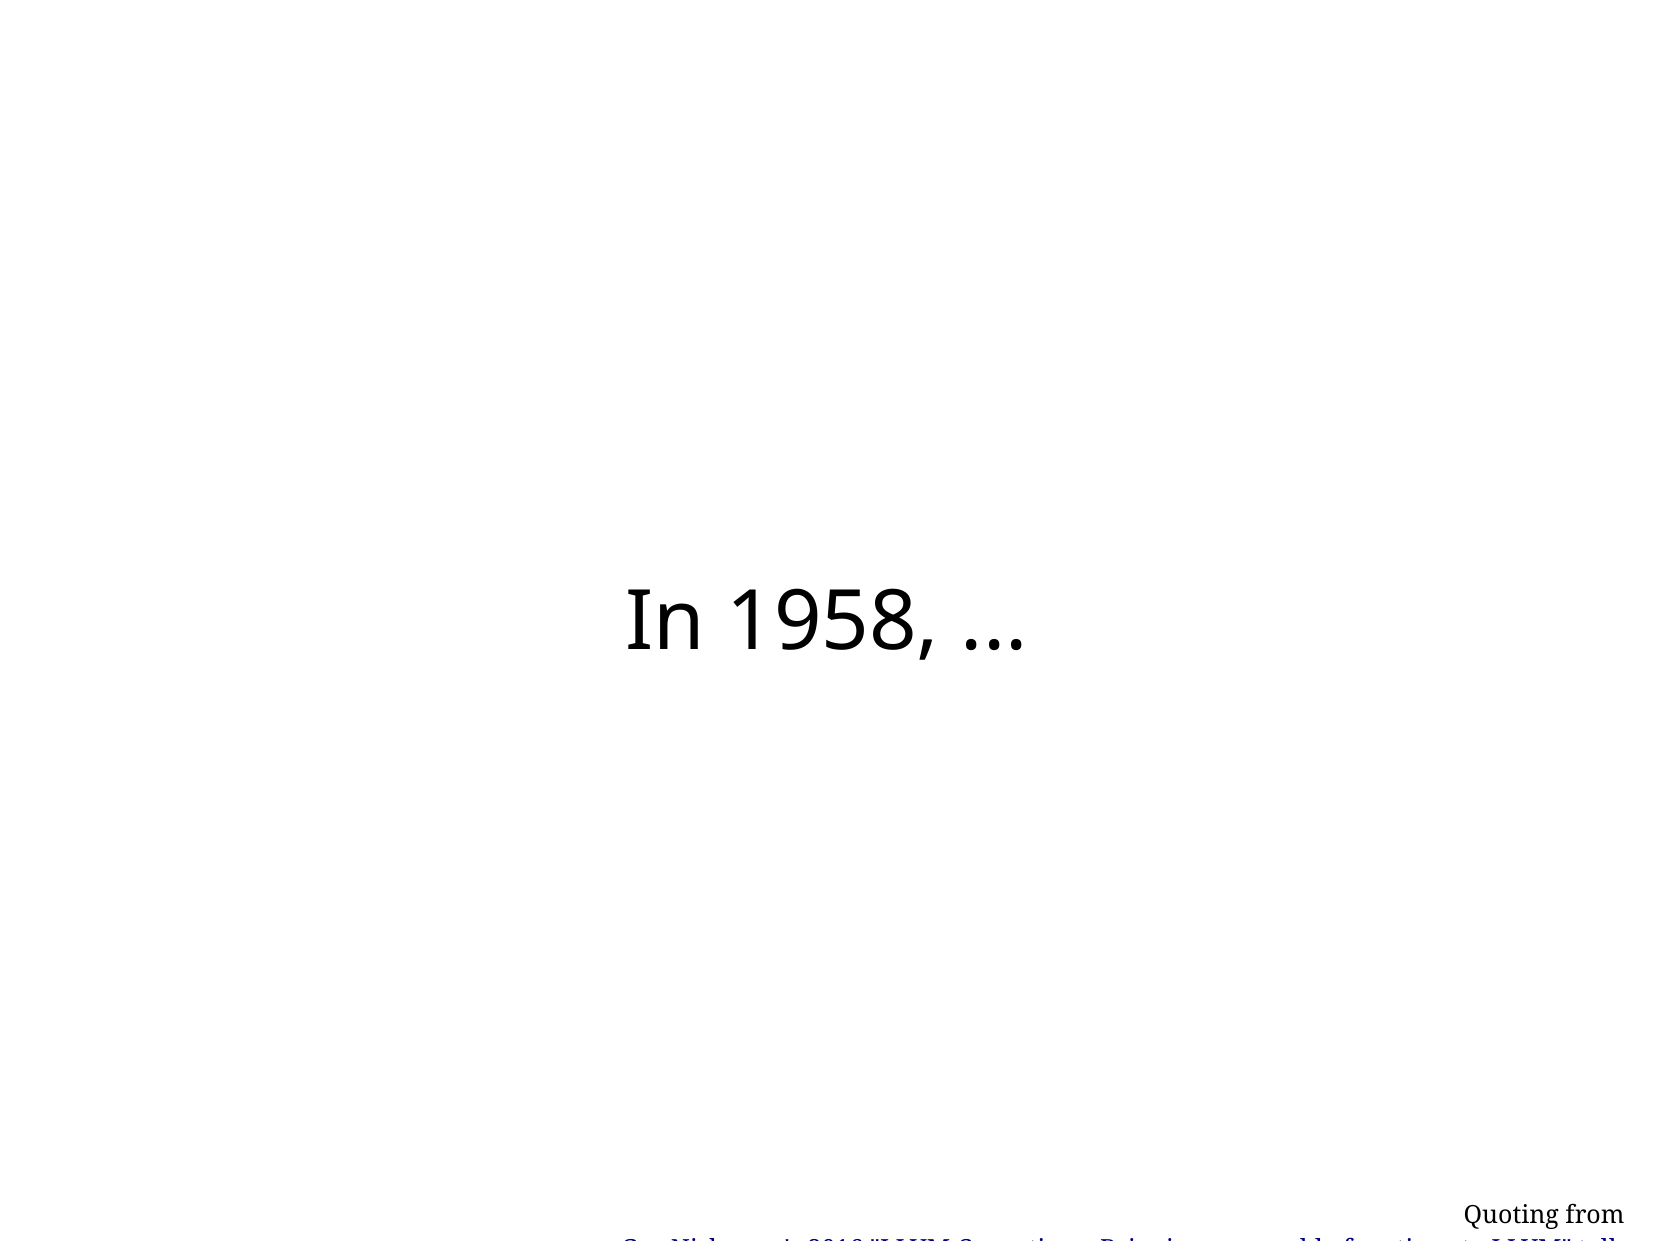

# In 1958, ...
Quoting from Gor Nishanov's 2016 "LLVM Coroutines: Bringing resumable functions to LLVM" talk.